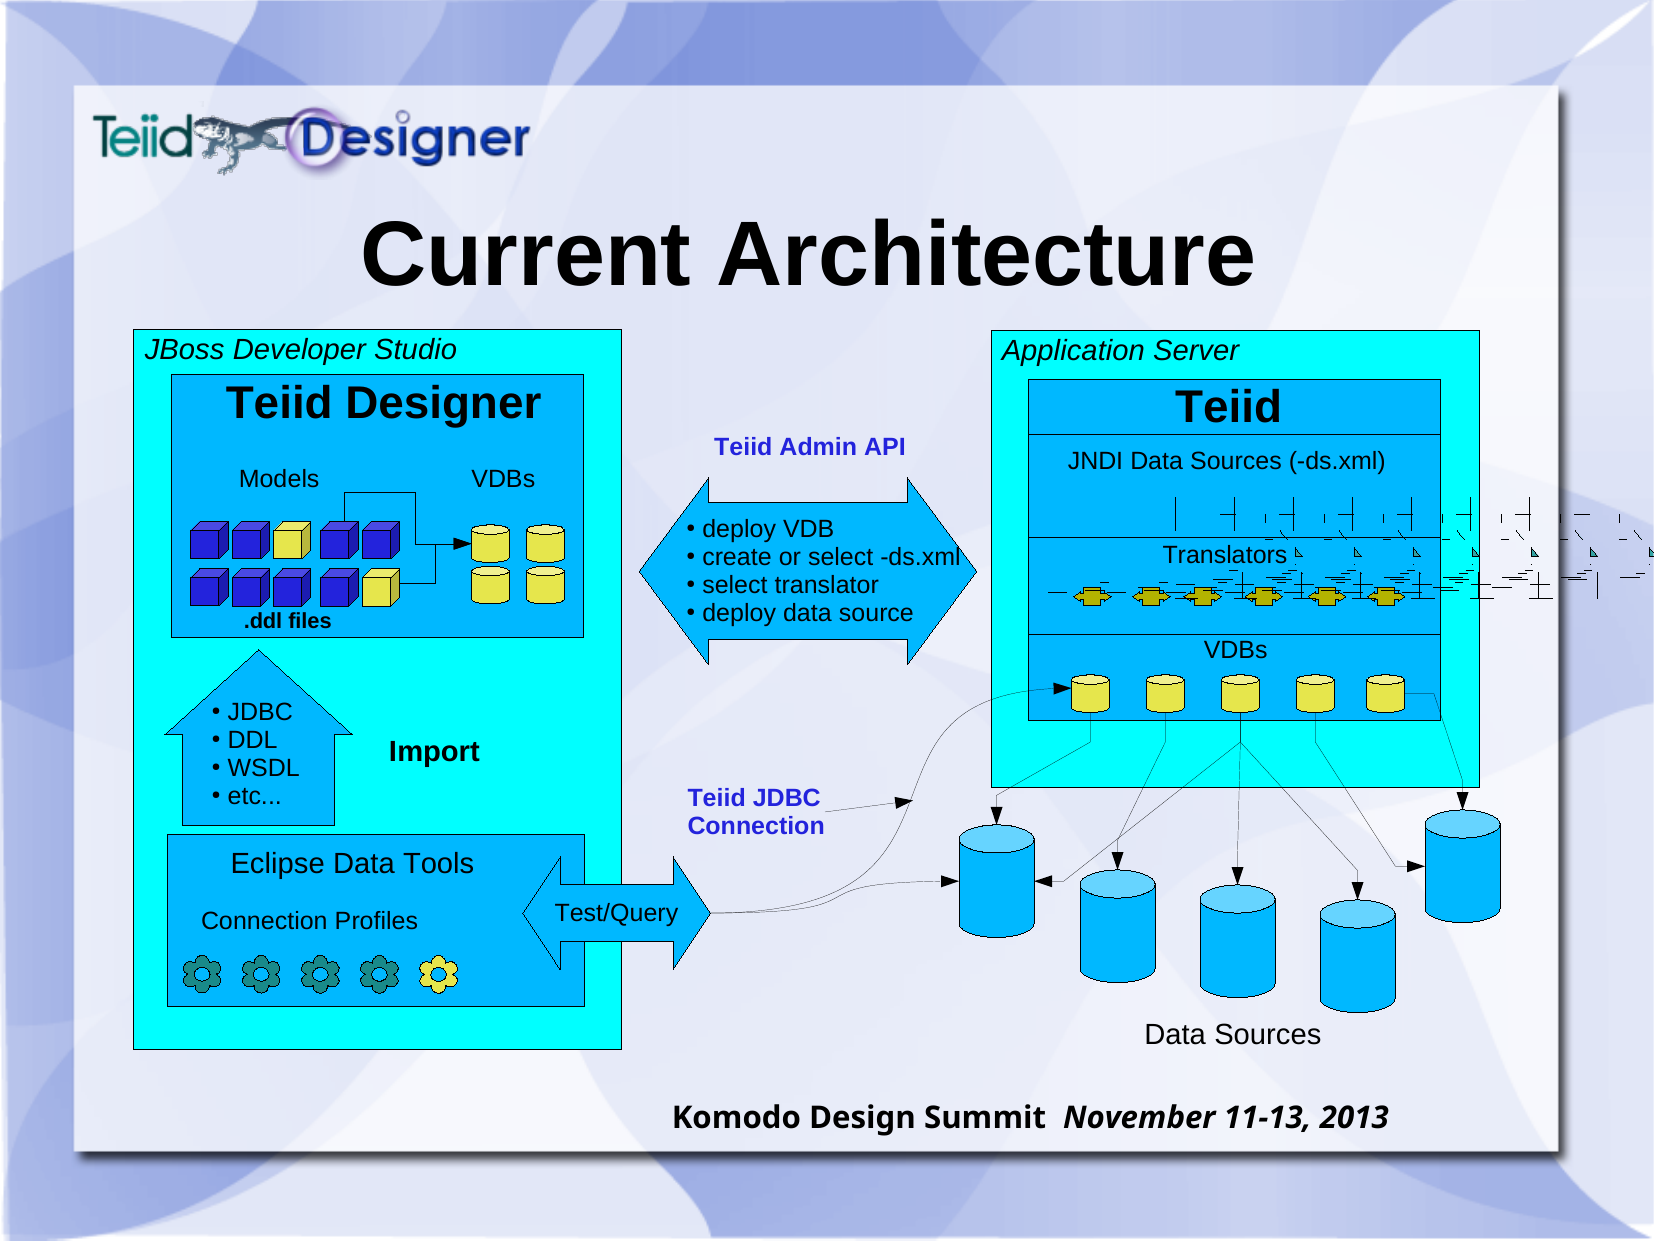

# Current Architecture
JBoss Developer Studio
Application Server
Teiid Designer
Teiid
Teiid Admin API
JNDI Data Sources (-ds.xml)
Models
VDBs
 deploy VDB
 create or select -ds.xml
 select translator
 deploy data source
Translators
.ddl files
VDBs
 JDBC
 DDL
 WSDL
 etc...
Import
Teiid JDBC
Connection
Eclipse Data Tools
Test/Query
Connection Profiles
Data Sources